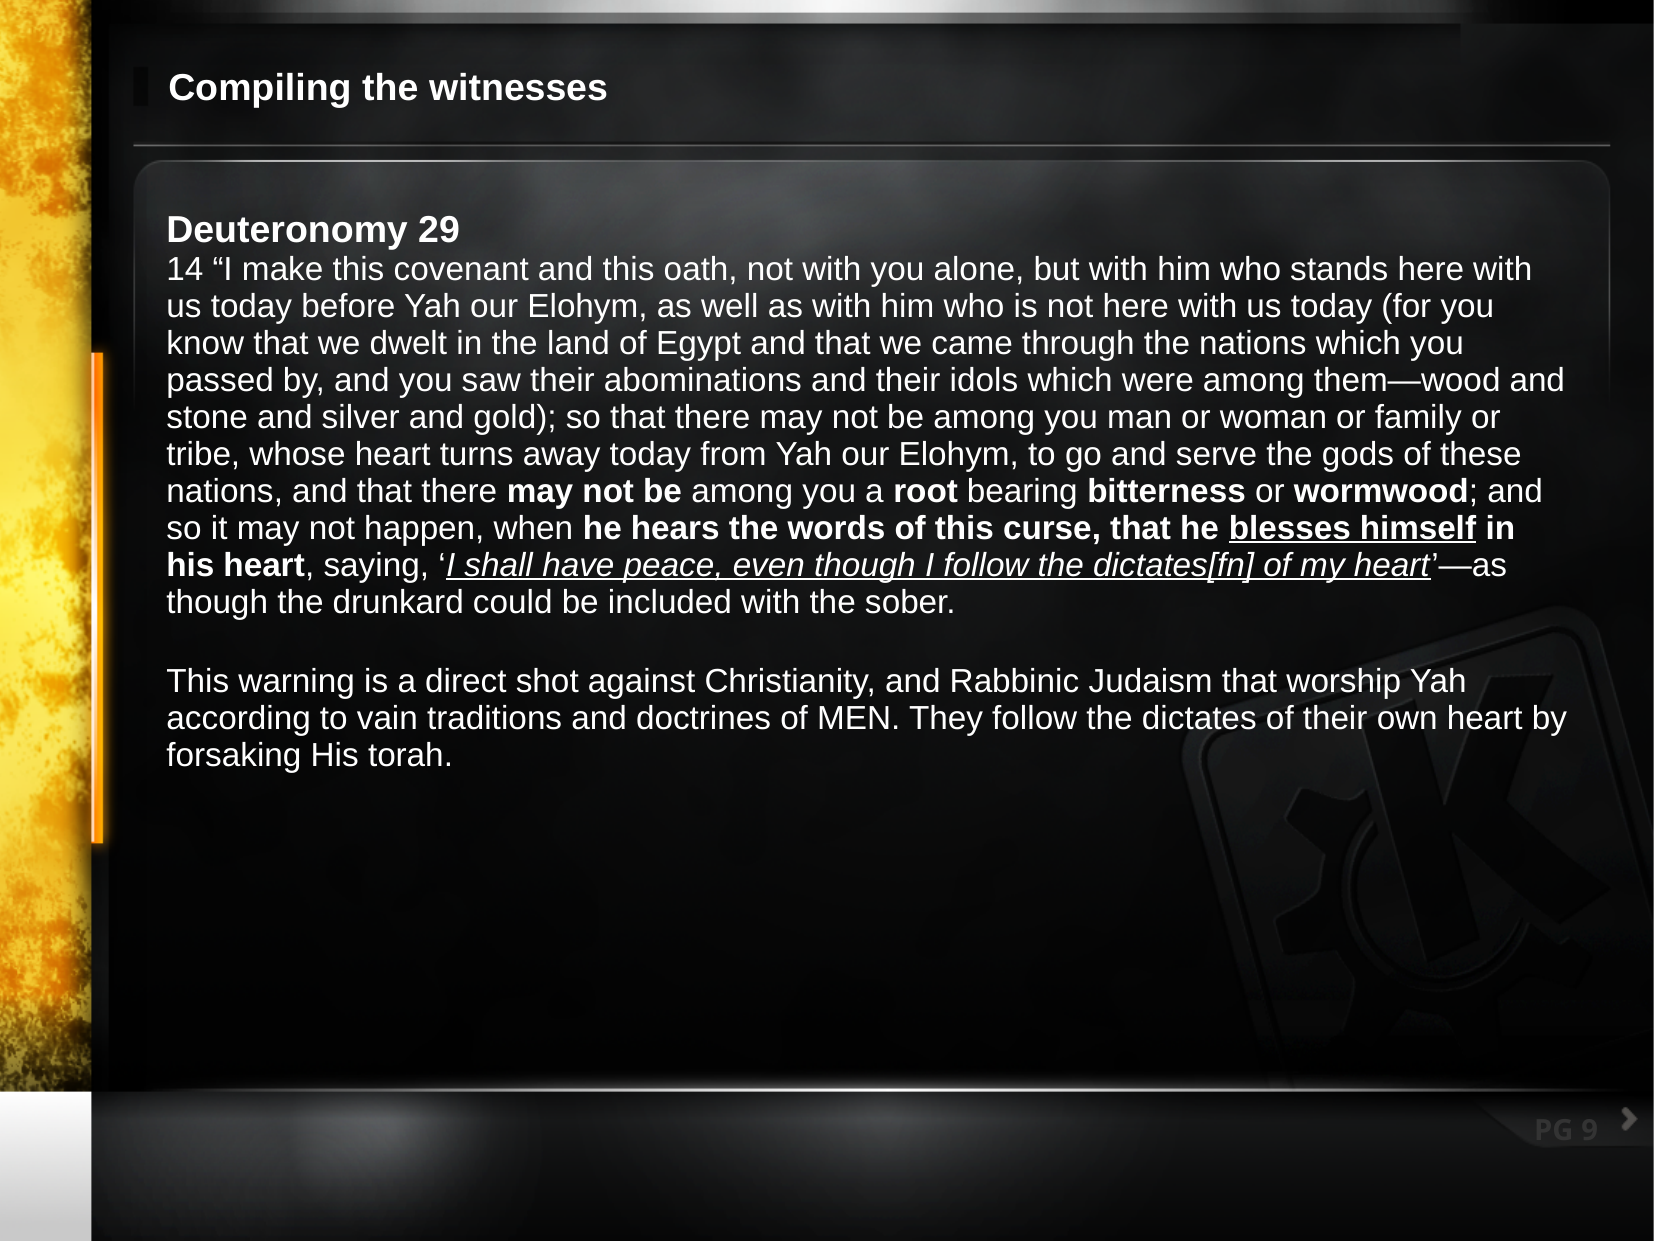

Compiling the witnesses
Deuteronomy 29
14 “I make this covenant and this oath, not with you alone, but with him who stands here with us today before Yah our Elohym, as well as with him who is not here with us today (for you know that we dwelt in the land of Egypt and that we came through the nations which you passed by, and you saw their abominations and their idols which were among them—wood and stone and silver and gold); so that there may not be among you man or woman or family or tribe, whose heart turns away today from Yah our Elohym, to go and serve the gods of these nations, and that there may not be among you a root bearing bitterness or wormwood; and so it may not happen, when he hears the words of this curse, that he blesses himself in his heart, saying, ‘I shall have peace, even though I follow the dictates[fn] of my heart’—as though the drunkard could be included with the sober.
This warning is a direct shot against Christianity, and Rabbinic Judaism that worship Yah according to vain traditions and doctrines of MEN. They follow the dictates of their own heart by forsaking His torah.